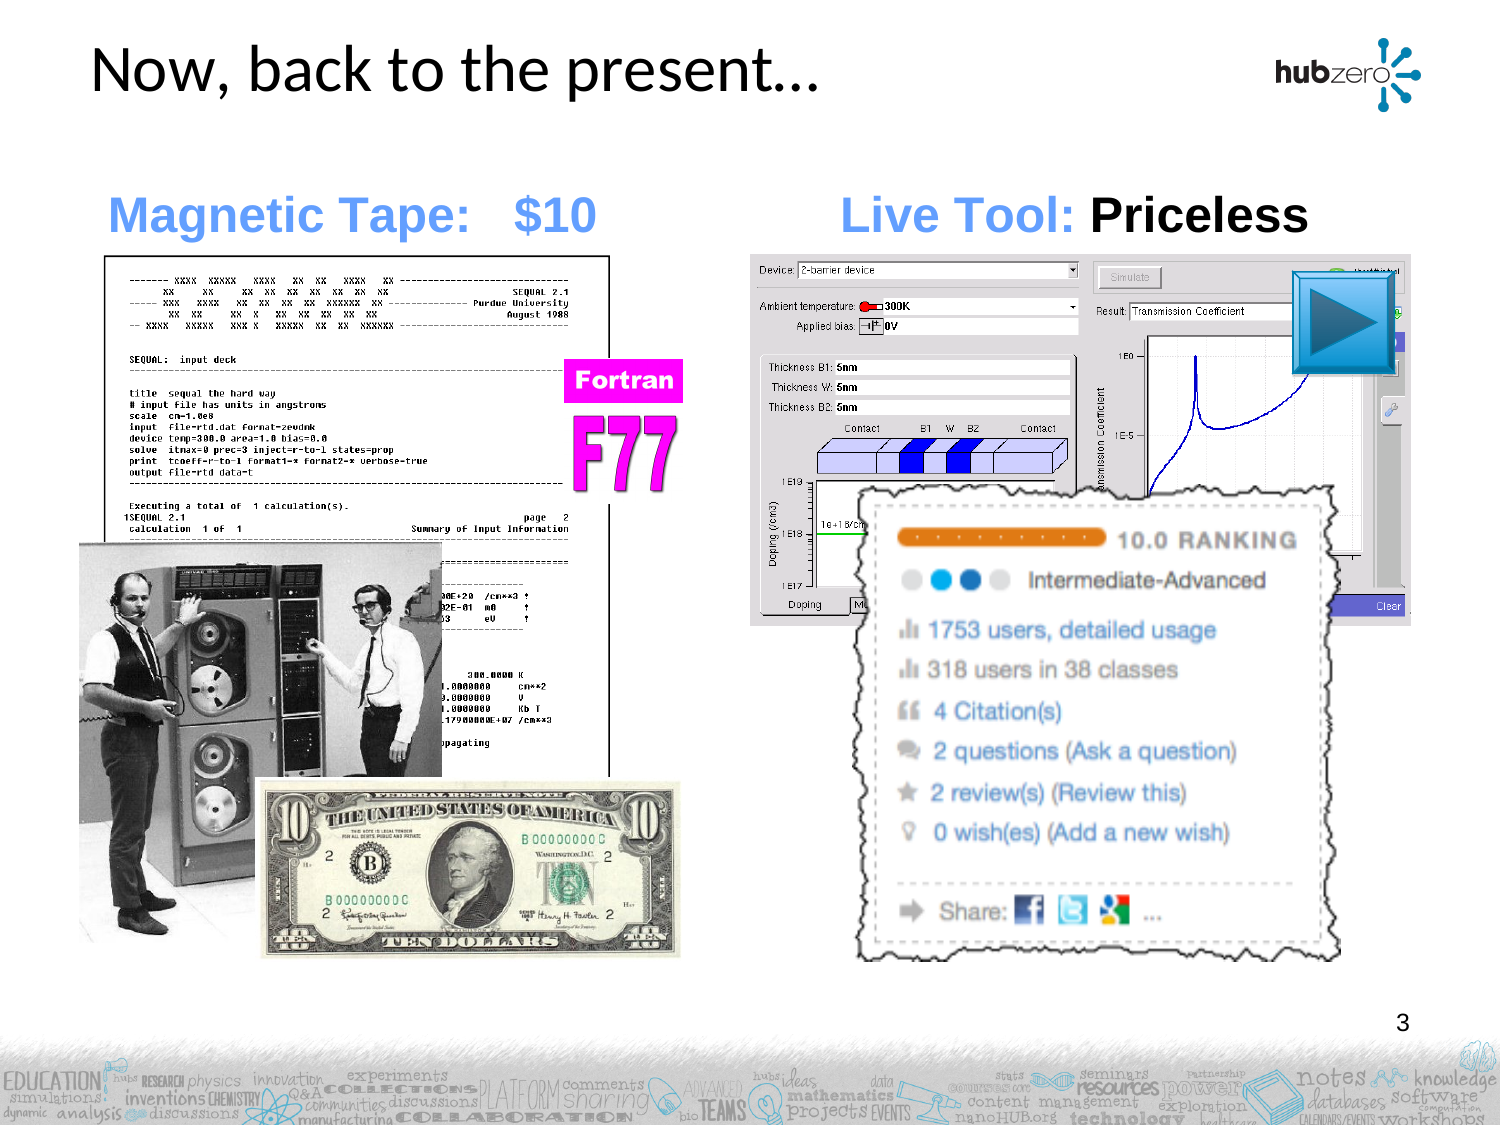

Now, back to the present…
Magnetic Tape:
$10
Live Tool:
Priceless